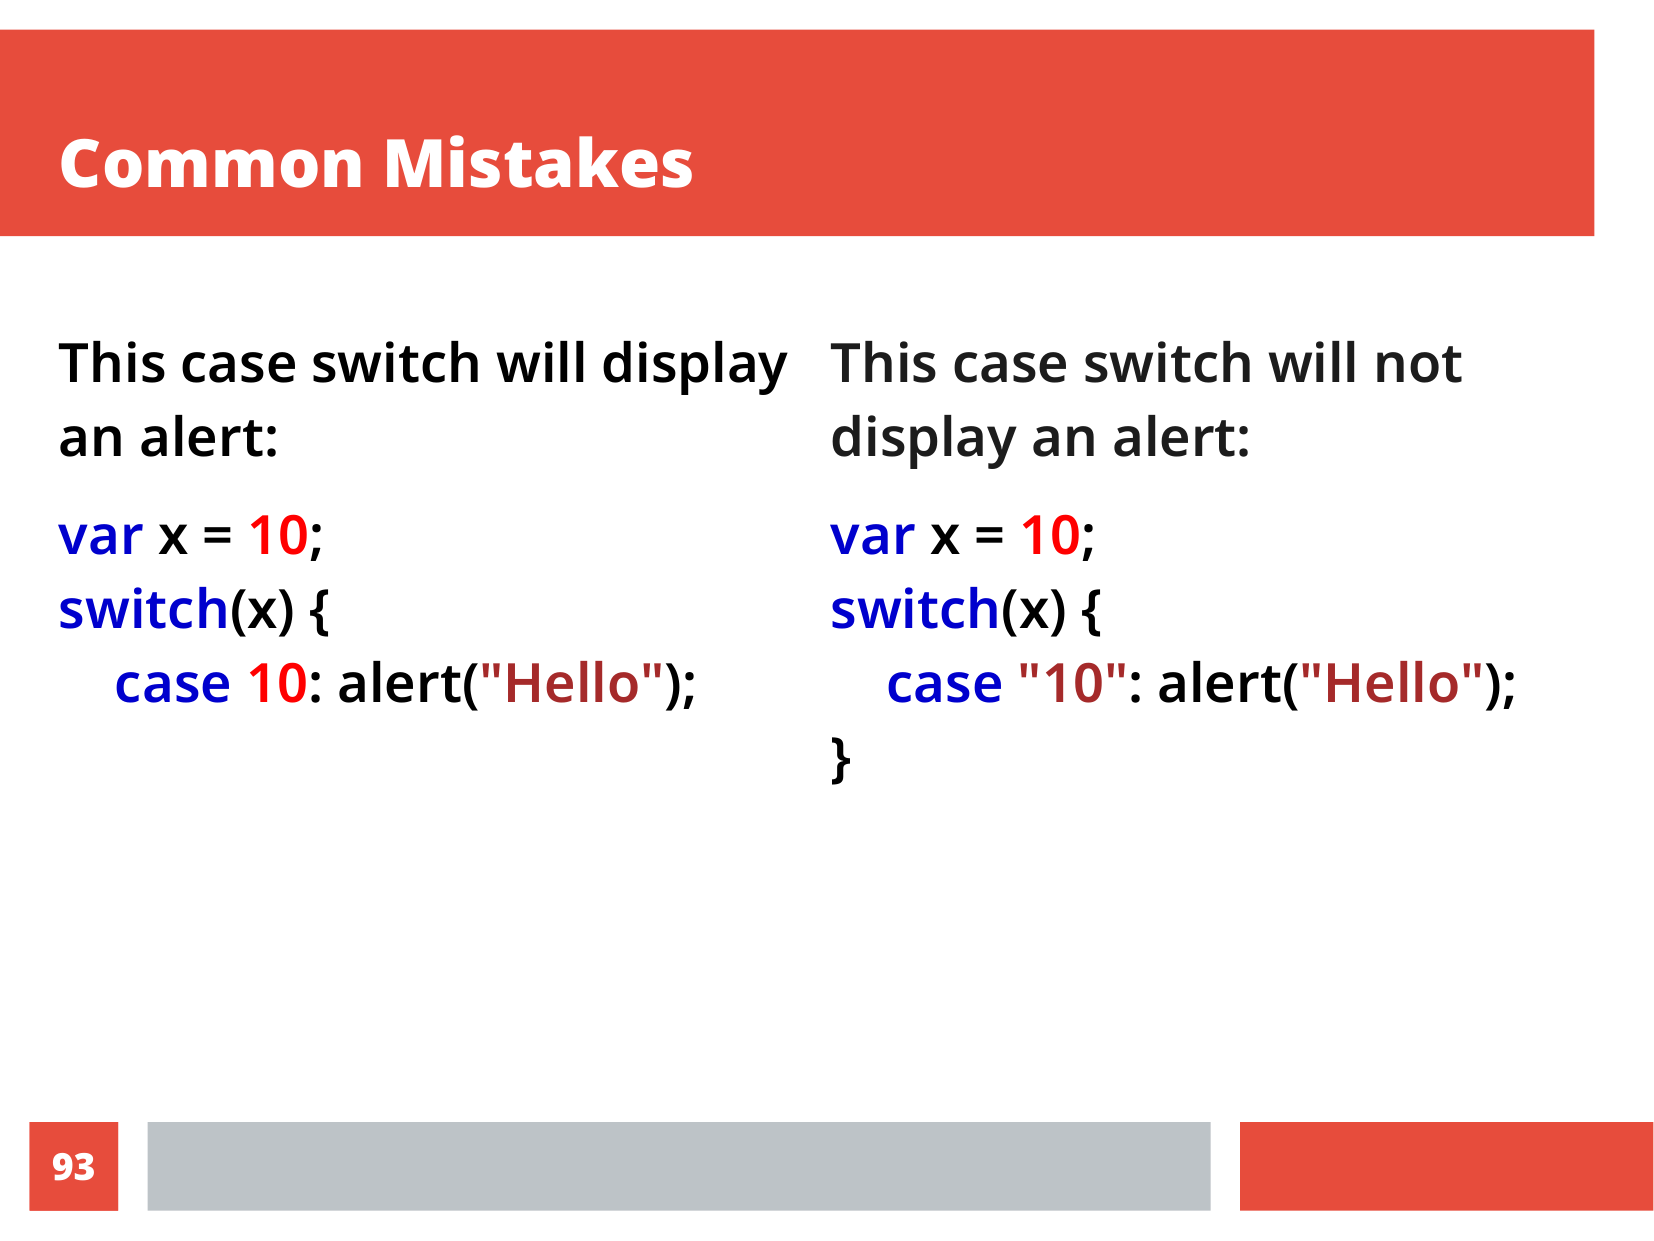

# Common Mistakes
This case switch will display an alert:
var x = 10;
switch(x) {
    case 10: alert("Hello");
This case switch will not display an alert:
var x = 10;
switch(x) {
    case "10": alert("Hello");
}
93